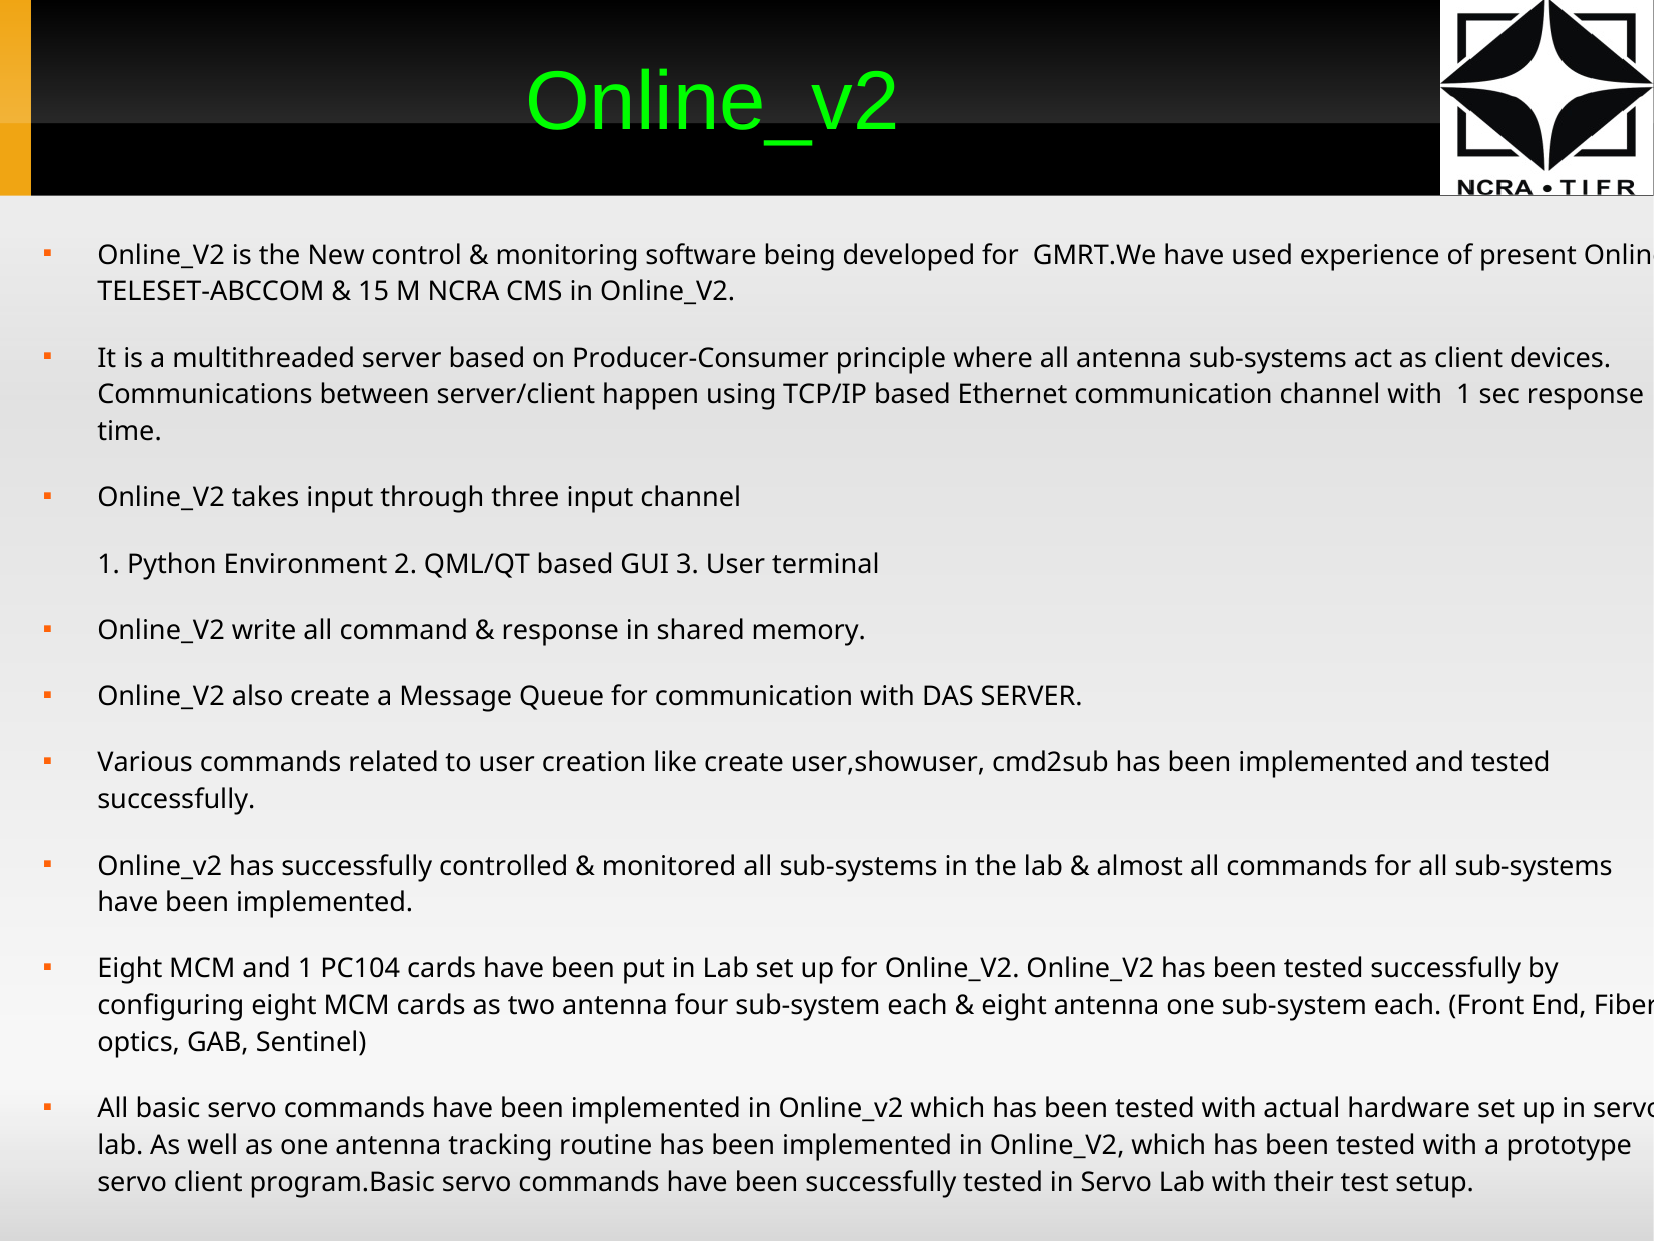

Online_v2
# Online_V2 is the New control & monitoring software being developed for GMRT.We have used experience of present Online, TELESET-ABCCOM & 15 M NCRA CMS in Online_V2.
It is a multithreaded server based on Producer-Consumer principle where all antenna sub-systems act as client devices. Communications between server/client happen using TCP/IP based Ethernet communication channel with 1 sec response time.
Online_V2 takes input through three input channel
1. Python Environment 2. QML/QT based GUI 3. User terminal
Online_V2 write all command & response in shared memory.
Online_V2 also create a Message Queue for communication with DAS SERVER.
Various commands related to user creation like create user,showuser, cmd2sub has been implemented and tested successfully.
Online_v2 has successfully controlled & monitored all sub-systems in the lab & almost all commands for all sub-systems have been implemented.
Eight MCM and 1 PC104 cards have been put in Lab set up for Online_V2. Online_V2 has been tested successfully by configuring eight MCM cards as two antenna four sub-system each & eight antenna one sub-system each. (Front End, Fiber optics, GAB, Sentinel)
All basic servo commands have been implemented in Online_v2 which has been tested with actual hardware set up in servo lab. As well as one antenna tracking routine has been implemented in Online_V2, which has been tested with a prototype servo client program.Basic servo commands have been successfully tested in Servo Lab with their test setup.